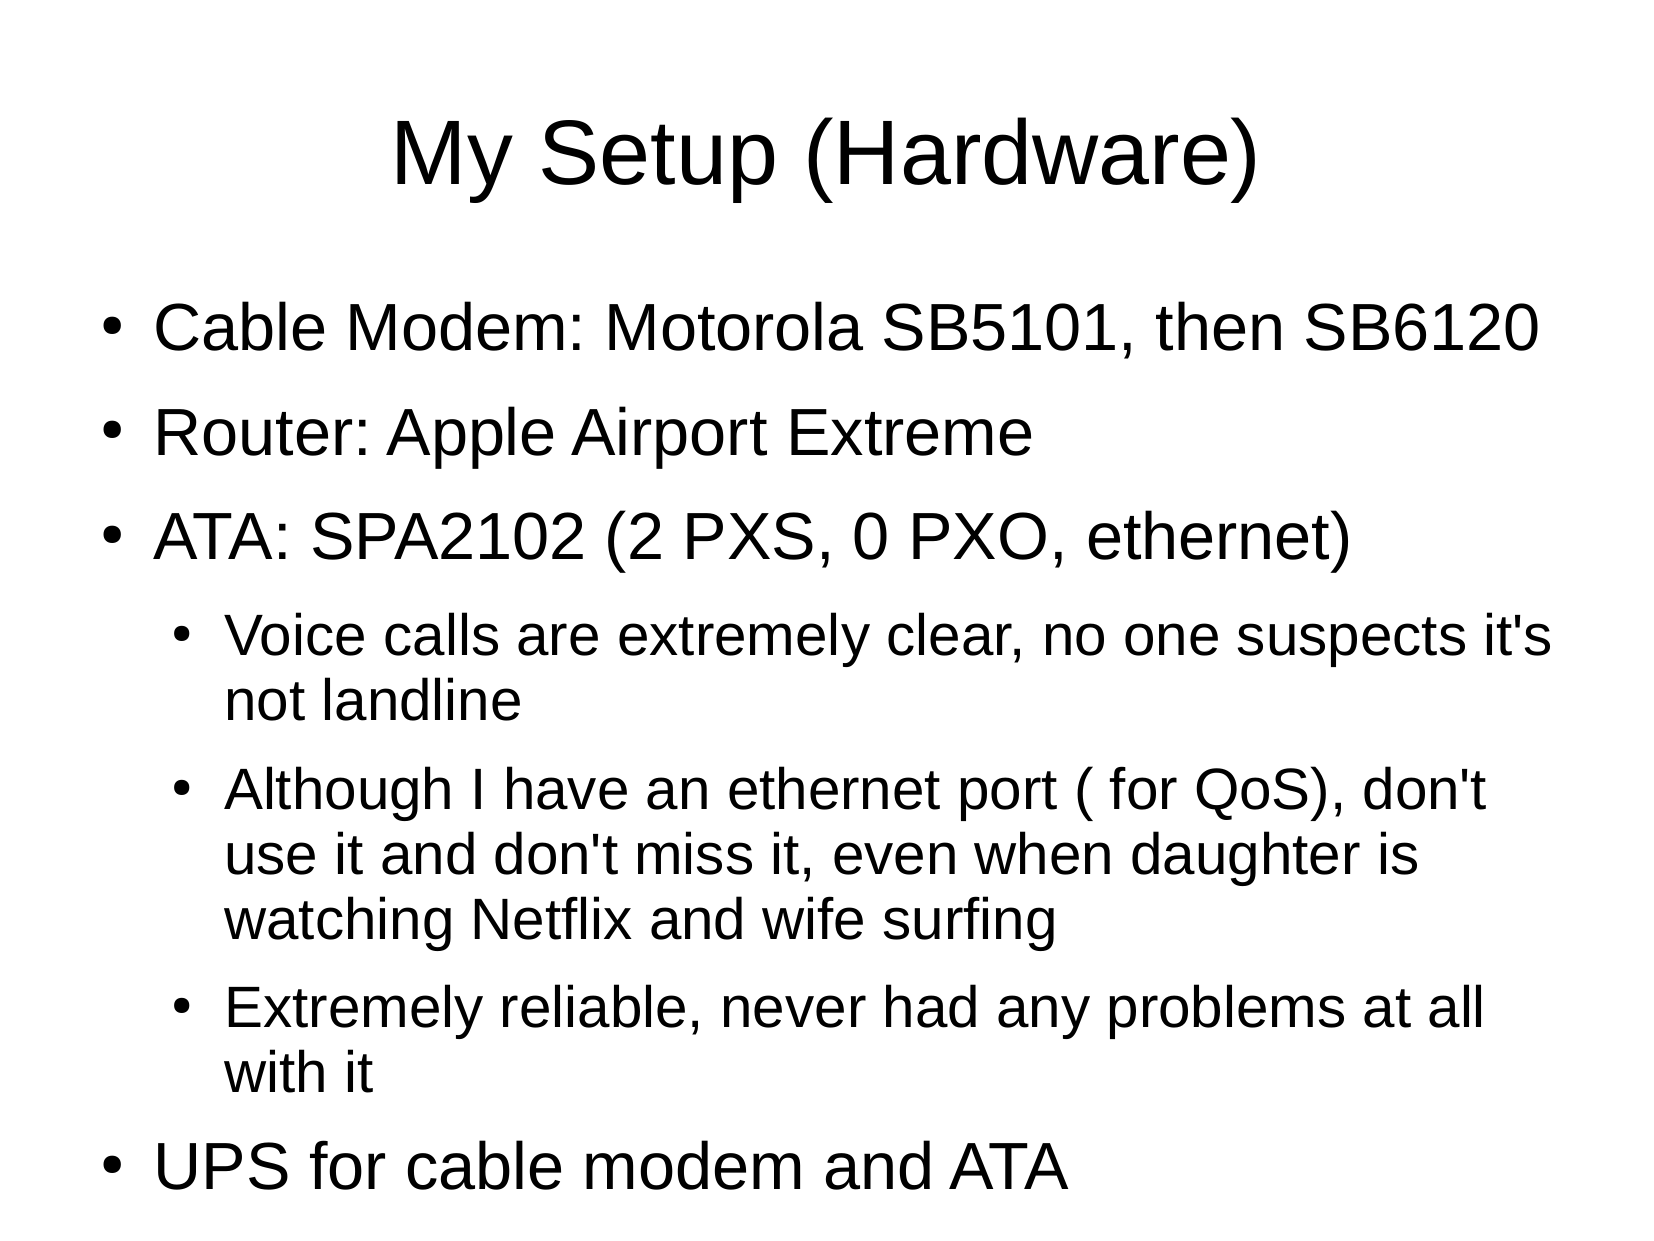

# My Setup (Hardware)
Cable Modem: Motorola SB5101, then SB6120
Router: Apple Airport Extreme
ATA: SPA2102 (2 PXS, 0 PXO, ethernet)
Voice calls are extremely clear, no one suspects it's not landline
Although I have an ethernet port ( for QoS), don't use it and don't miss it, even when daughter is watching Netflix and wife surfing
Extremely reliable, never had any problems at all with it
UPS for cable modem and ATA